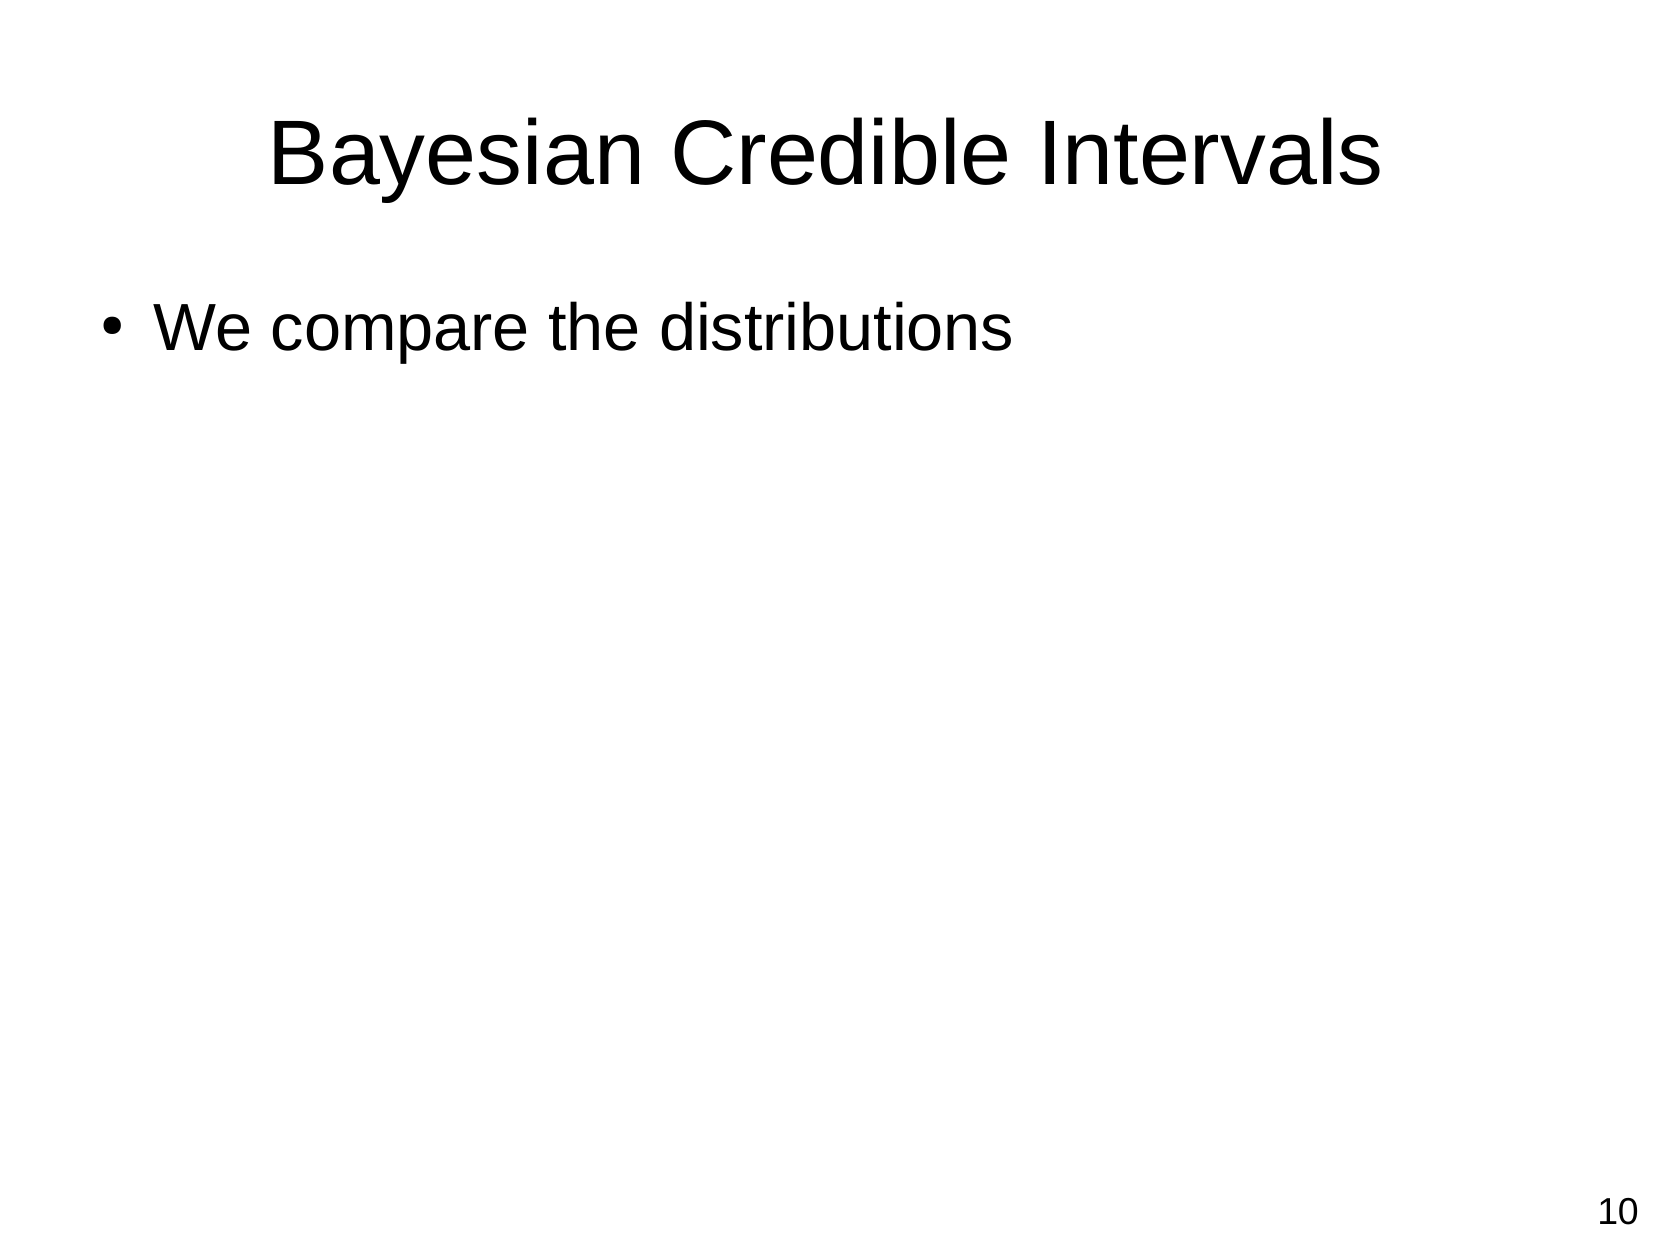

# Bayesian Credible Intervals
We compare the distributions